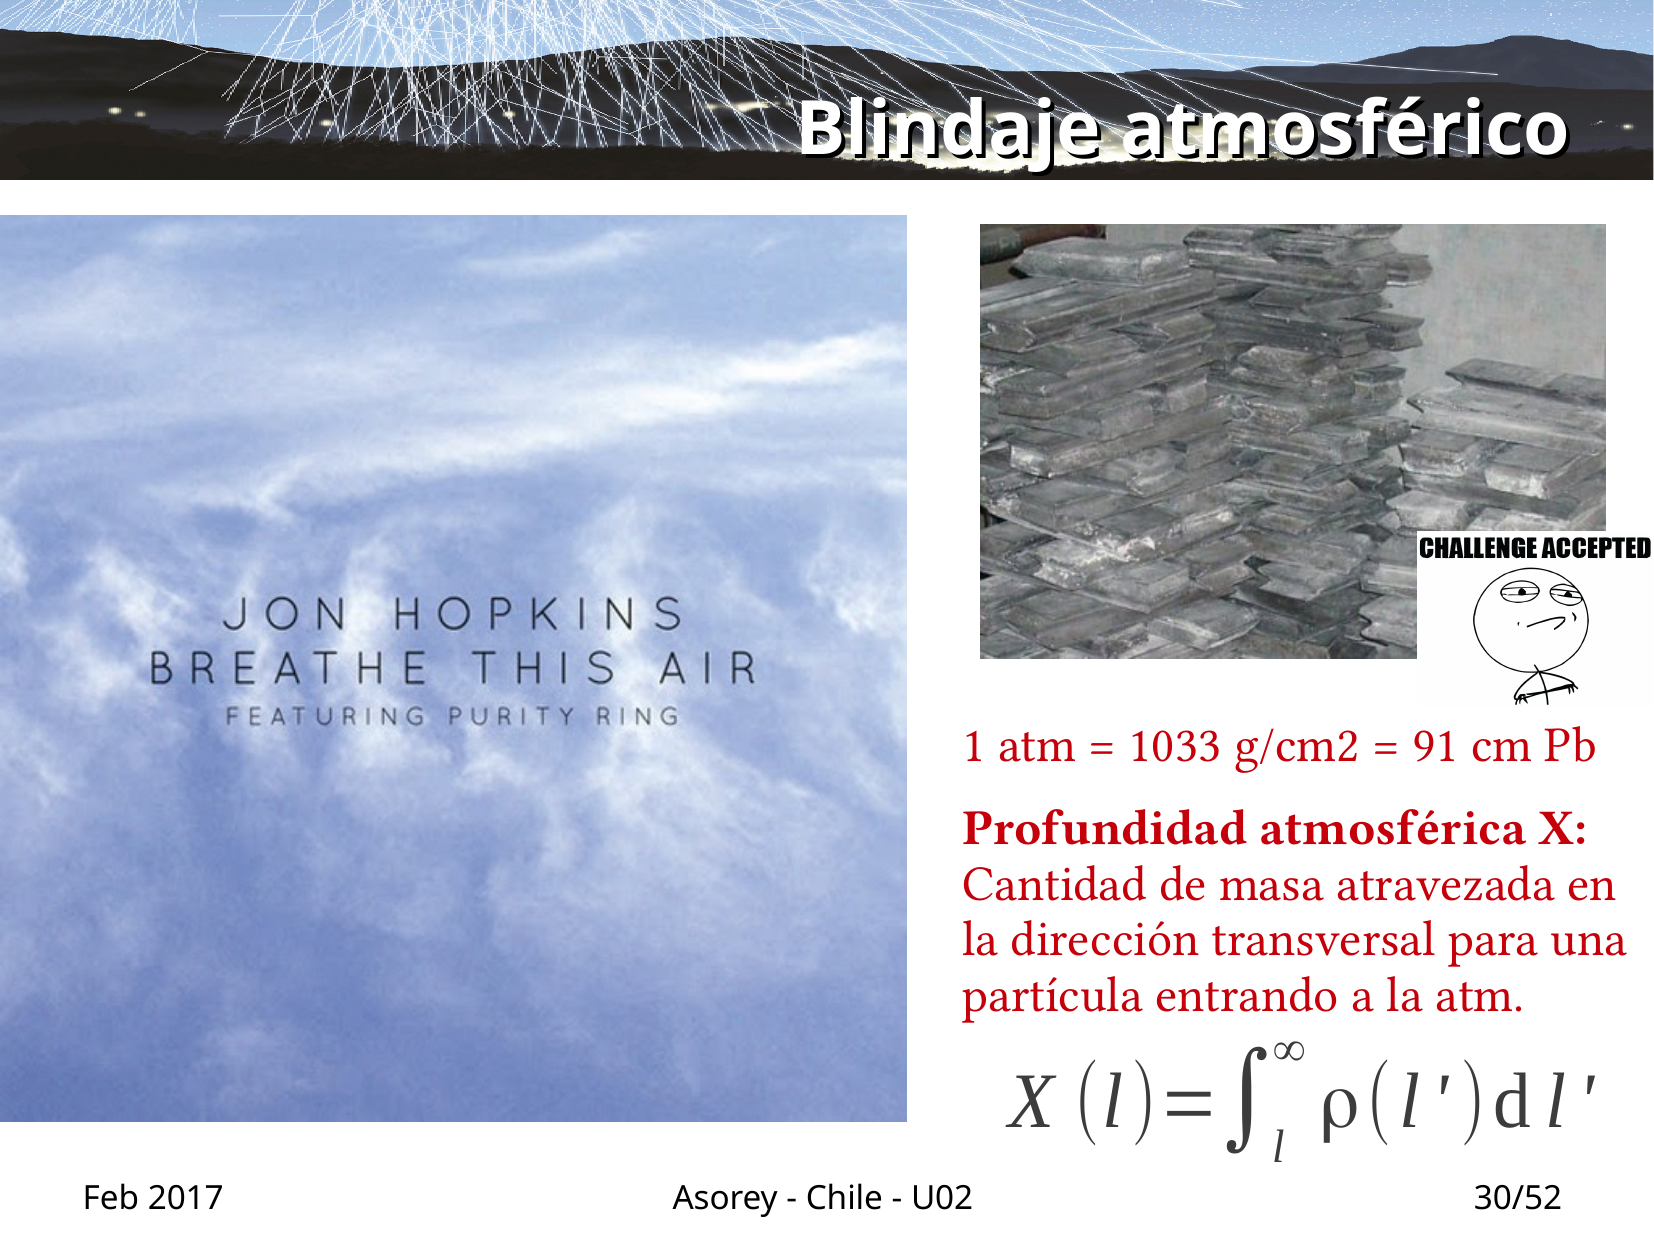

# Blindaje atmosférico
1 atm = 1033 g/cm2 = 91 cm Pb
Profundidad atmosférica X:
Cantidad de masa atravezada en
la dirección transversal para una
partícula entrando a la atm.
Feb 2017
Asorey - Chile - U02
30